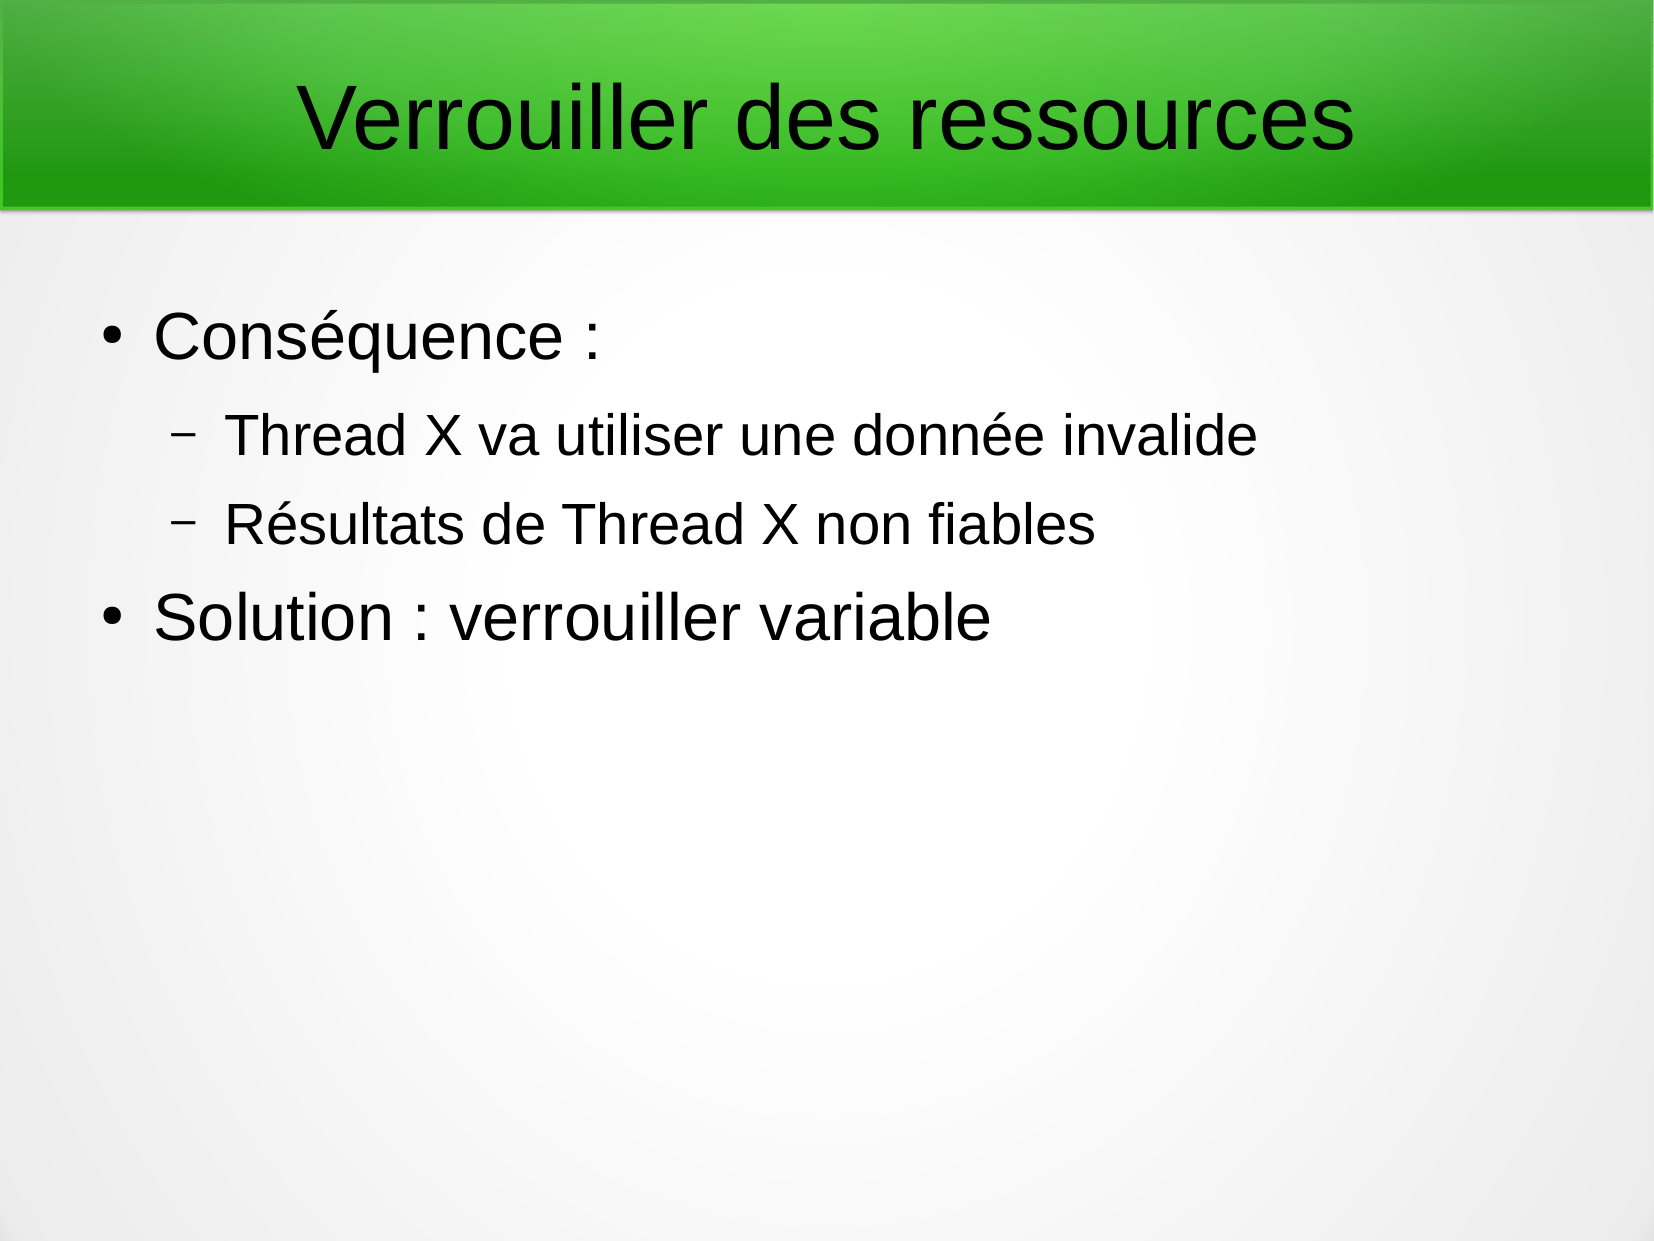

# Verrouiller des ressources
Conséquence :
Thread X va utiliser une donnée invalide
Résultats de Thread X non fiables
Solution : verrouiller variable